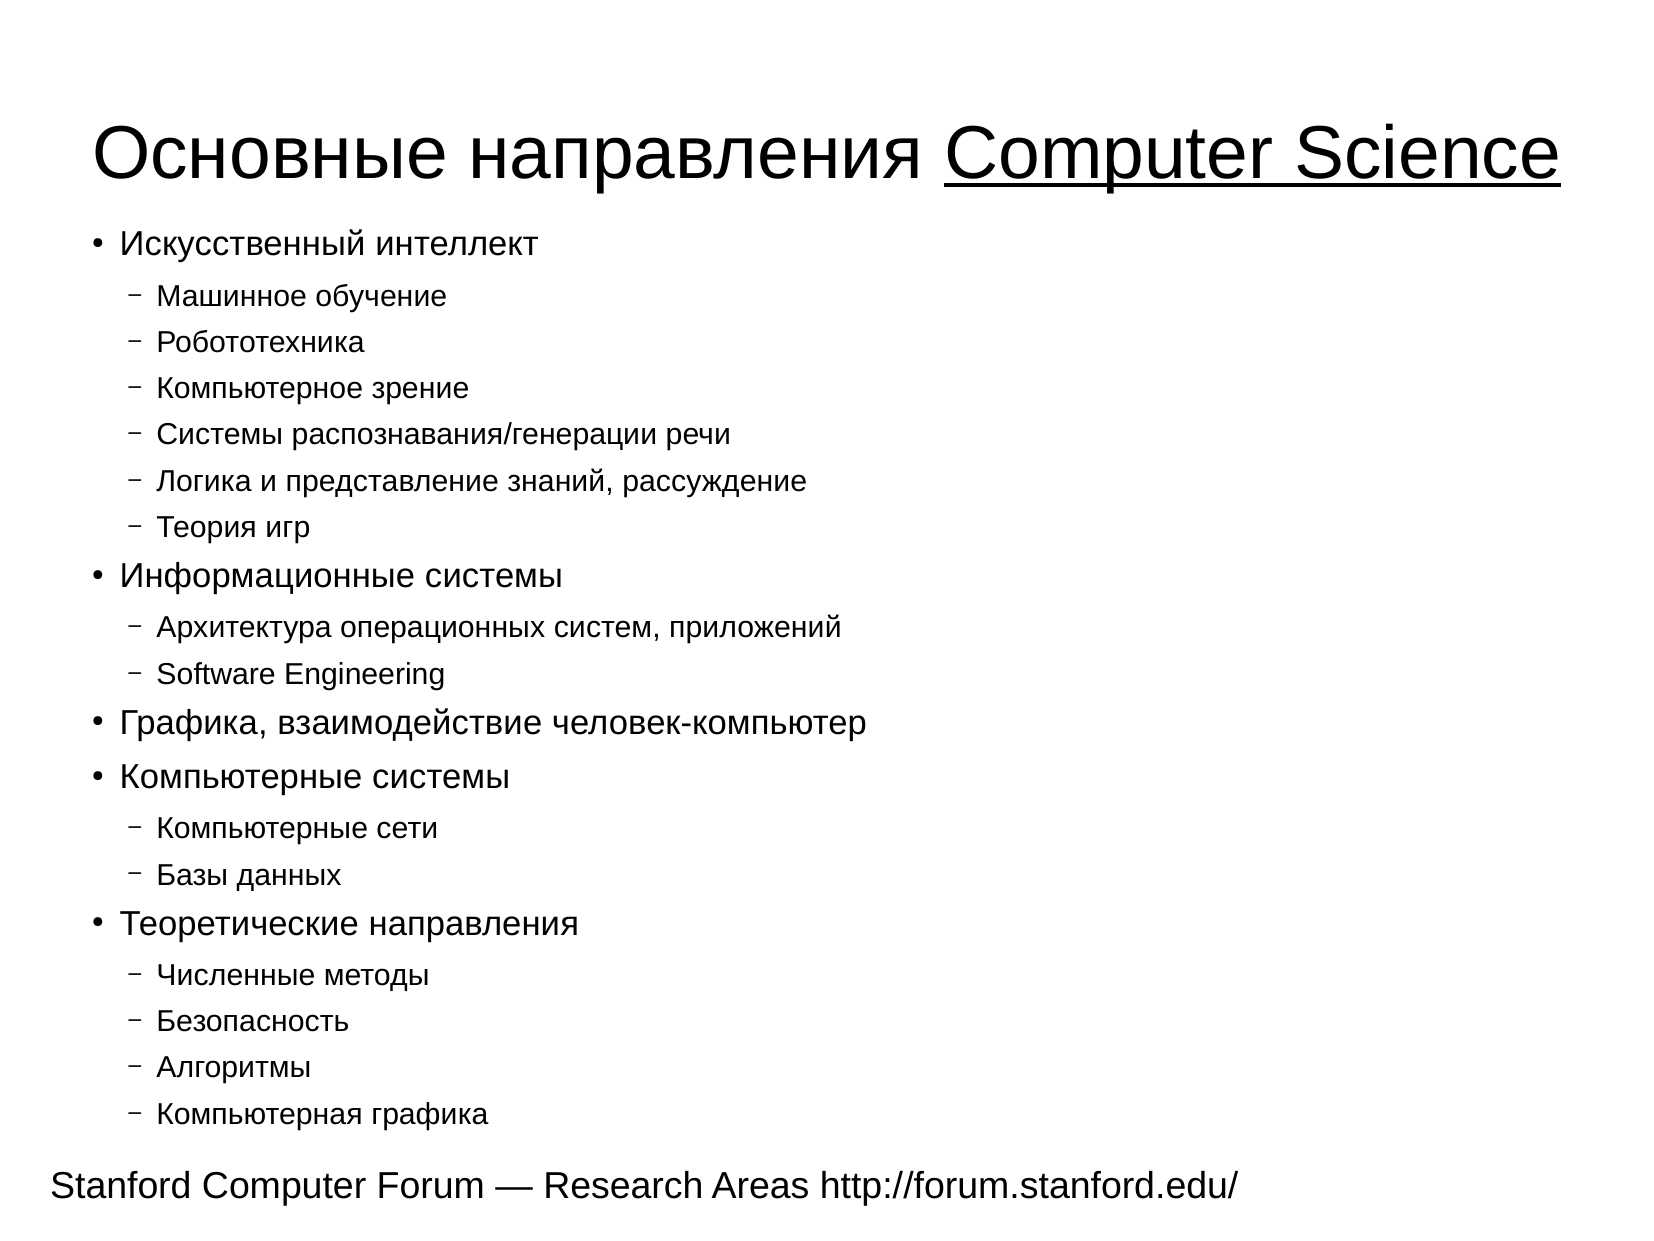

# Основные направления Computer Science
Искусственный интеллект
Машинное обучение
Робототехника
Компьютерное зрение
Системы распознавания/генерации речи
Логика и представление знаний, рассуждение
Теория игр
Информационные системы
Архитектура операционных систем, приложений
Software Engineering
Графика, взаимодействие человек-компьютер
Компьютерные системы
Компьютерные сети
Базы данных
Теоретические направления
Численные методы
Безопасность
Алгоритмы
Компьютерная графика
Stanford Computer Forum — Research Areas http://forum.stanford.edu/